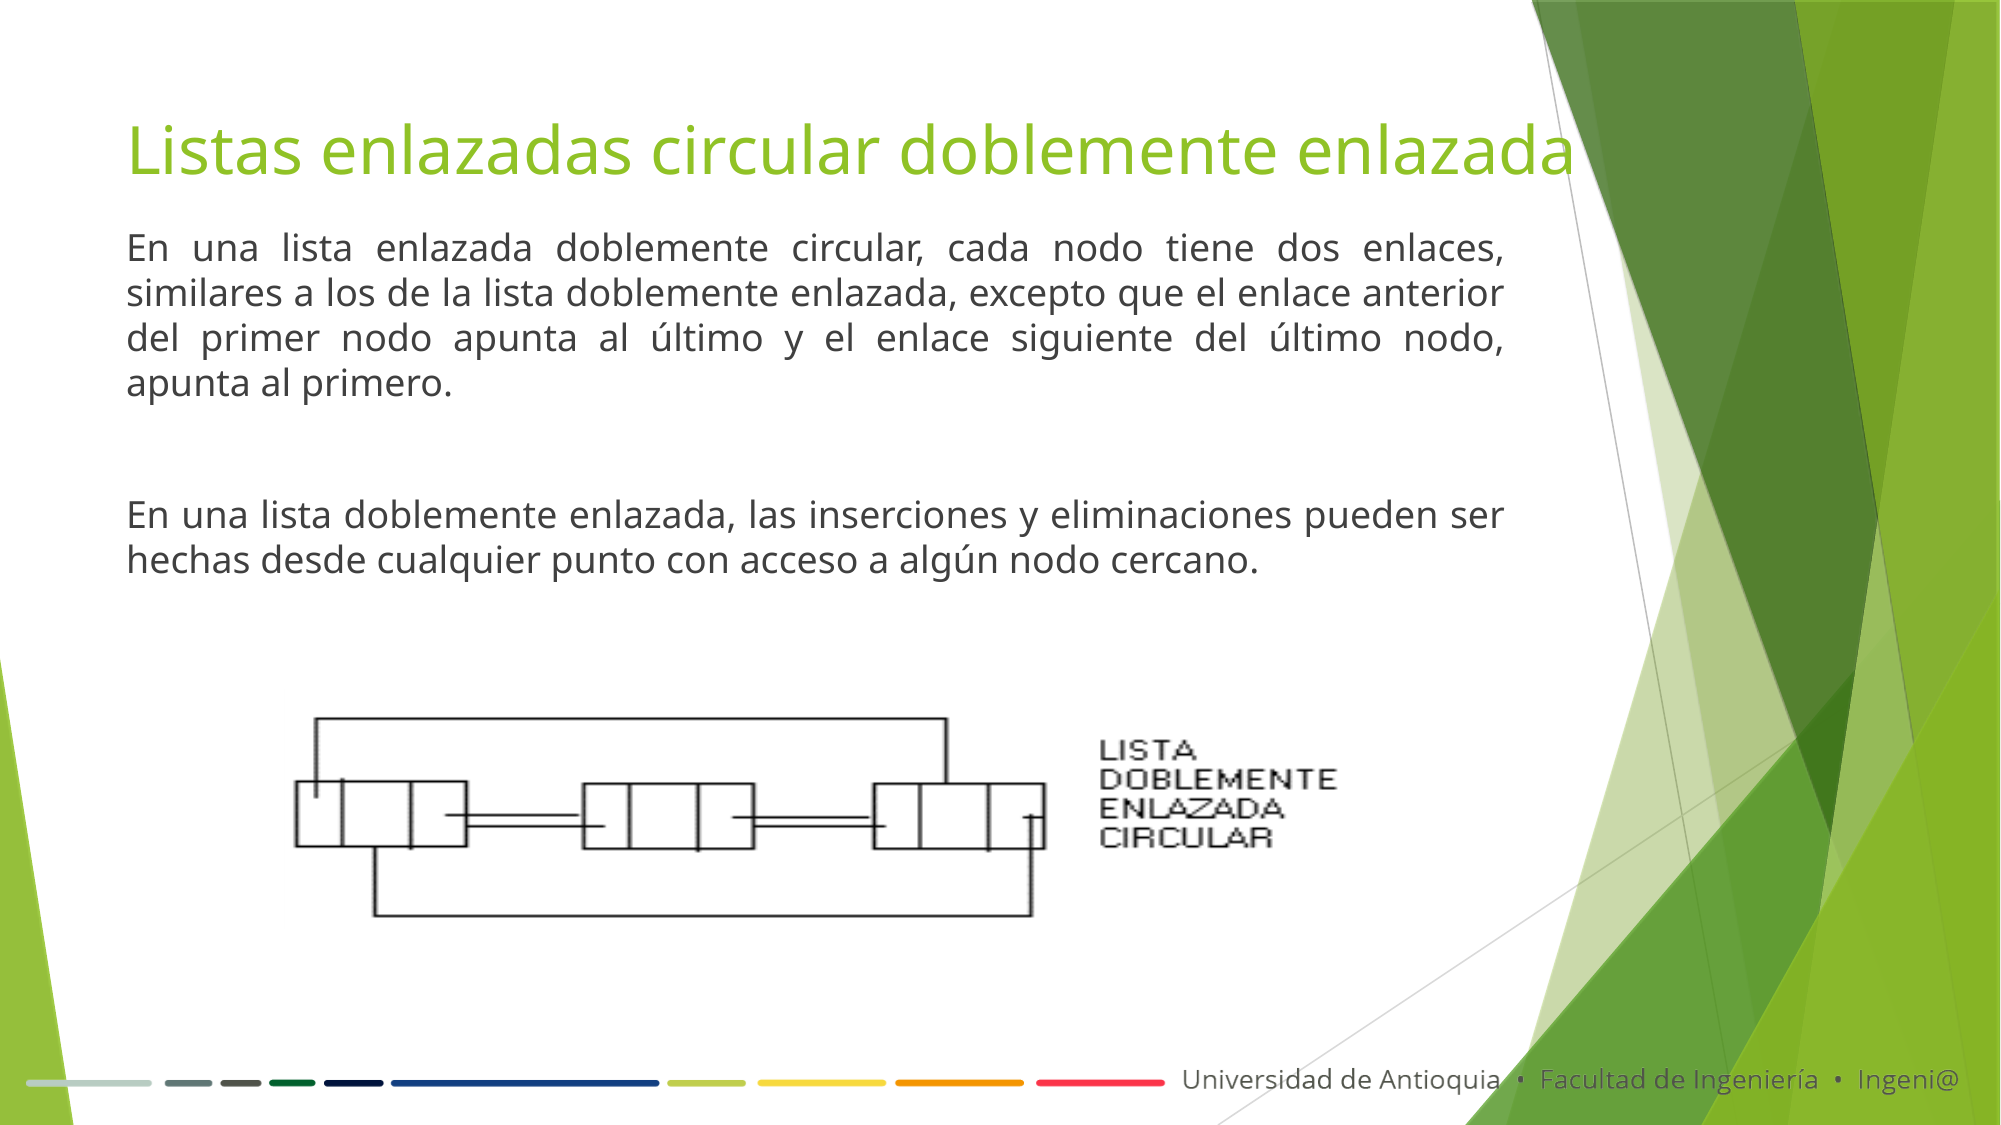

# Listas enlazadas circular doblemente enlazada
En una lista enlazada doblemente circular, cada nodo tiene dos enlaces, similares a los de la lista doblemente enlazada, excepto que el enlace anterior del primer nodo apunta al último y el enlace siguiente del último nodo, apunta al primero.
En una lista doblemente enlazada, las inserciones y eliminaciones pueden ser hechas desde cualquier punto con acceso a algún nodo cercano.